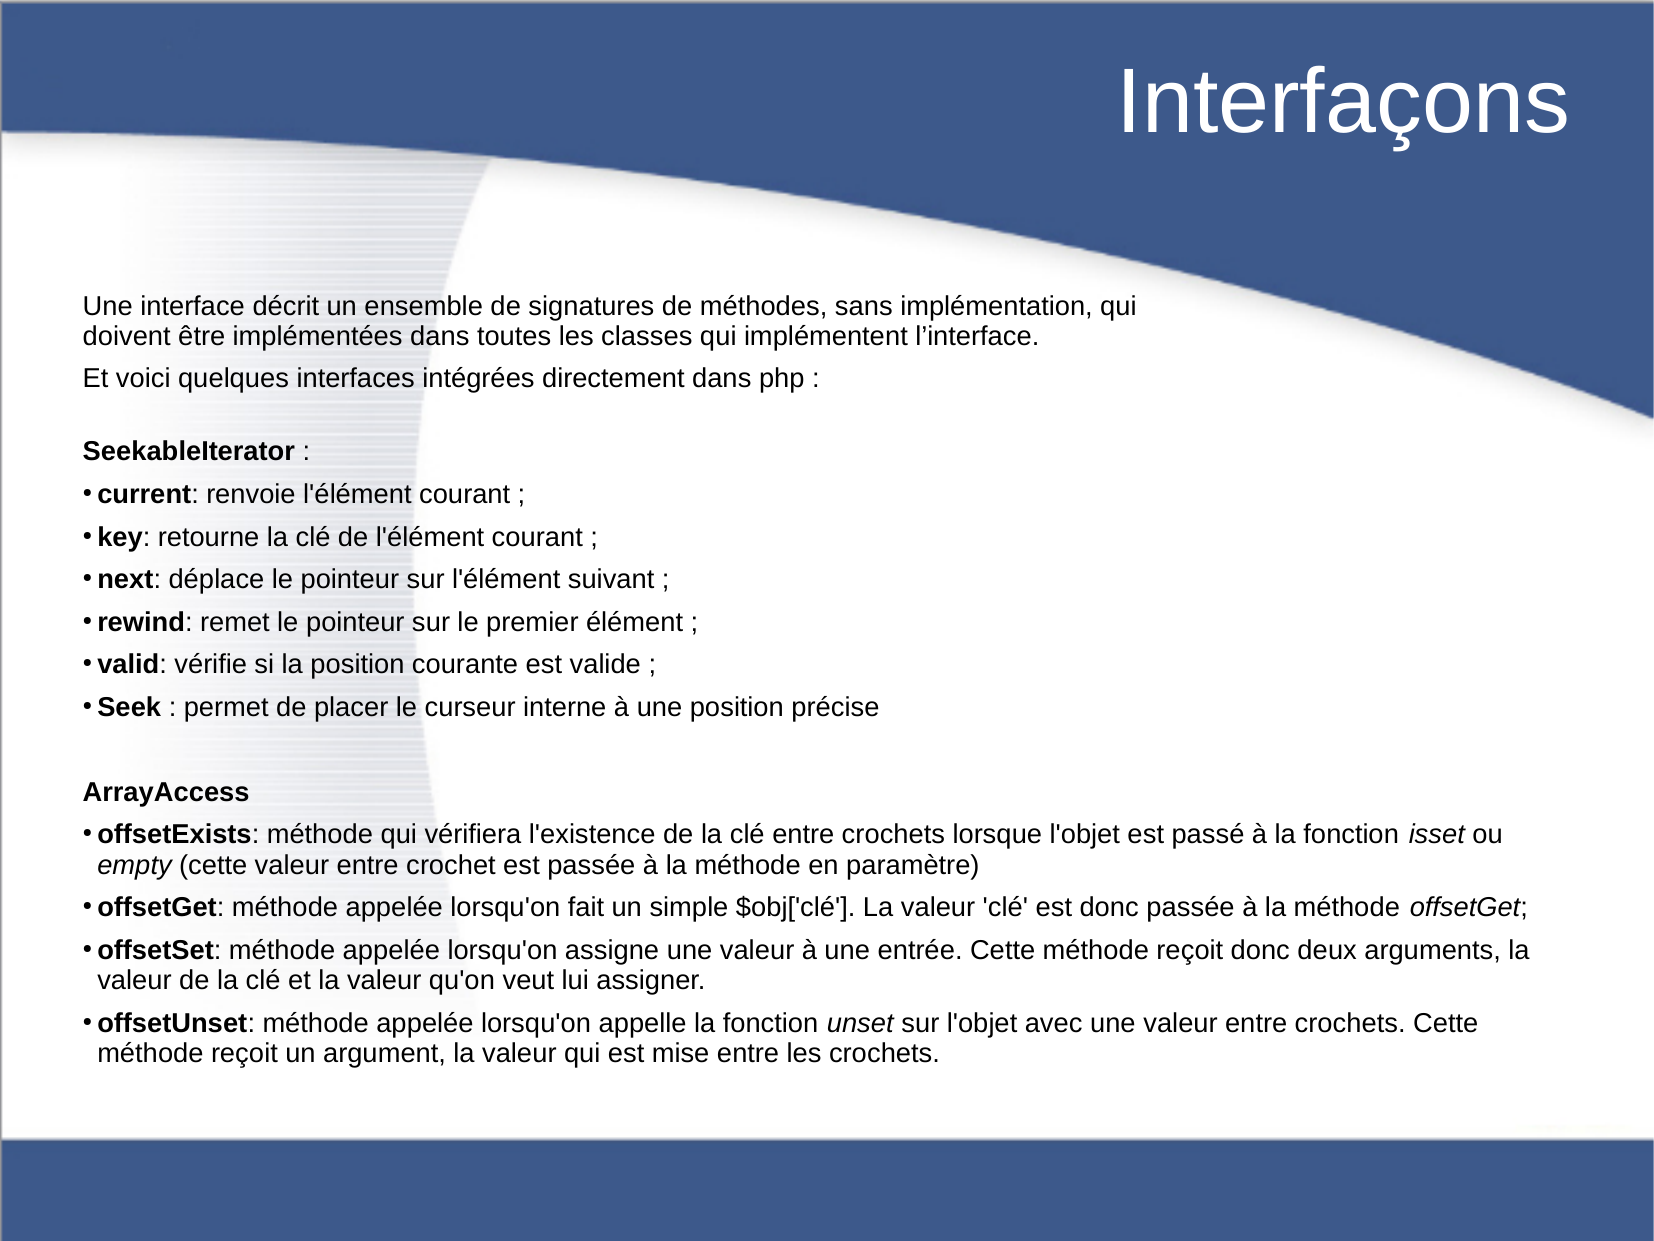

# Interfaçons
Une interface décrit un ensemble de signatures de méthodes, sans implémentation, qui
doivent être implémentées dans toutes les classes qui implémentent l’interface.
Et voici quelques interfaces intégrées directement dans php :
SeekableIterator :
current: renvoie l'élément courant ;
key: retourne la clé de l'élément courant ;
next: déplace le pointeur sur l'élément suivant ;
rewind: remet le pointeur sur le premier élément ;
valid: vérifie si la position courante est valide ;
Seek : permet de placer le curseur interne à une position précise
ArrayAccess
offsetExists: méthode qui vérifiera l'existence de la clé entre crochets lorsque l'objet est passé à la fonction isset ou empty (cette valeur entre crochet est passée à la méthode en paramètre)
offsetGet: méthode appelée lorsqu'on fait un simple $obj['clé']. La valeur 'clé' est donc passée à la méthode offsetGet;
offsetSet: méthode appelée lorsqu'on assigne une valeur à une entrée. Cette méthode reçoit donc deux arguments, la valeur de la clé et la valeur qu'on veut lui assigner.
offsetUnset: méthode appelée lorsqu'on appelle la fonction unset sur l'objet avec une valeur entre crochets. Cette méthode reçoit un argument, la valeur qui est mise entre les crochets.